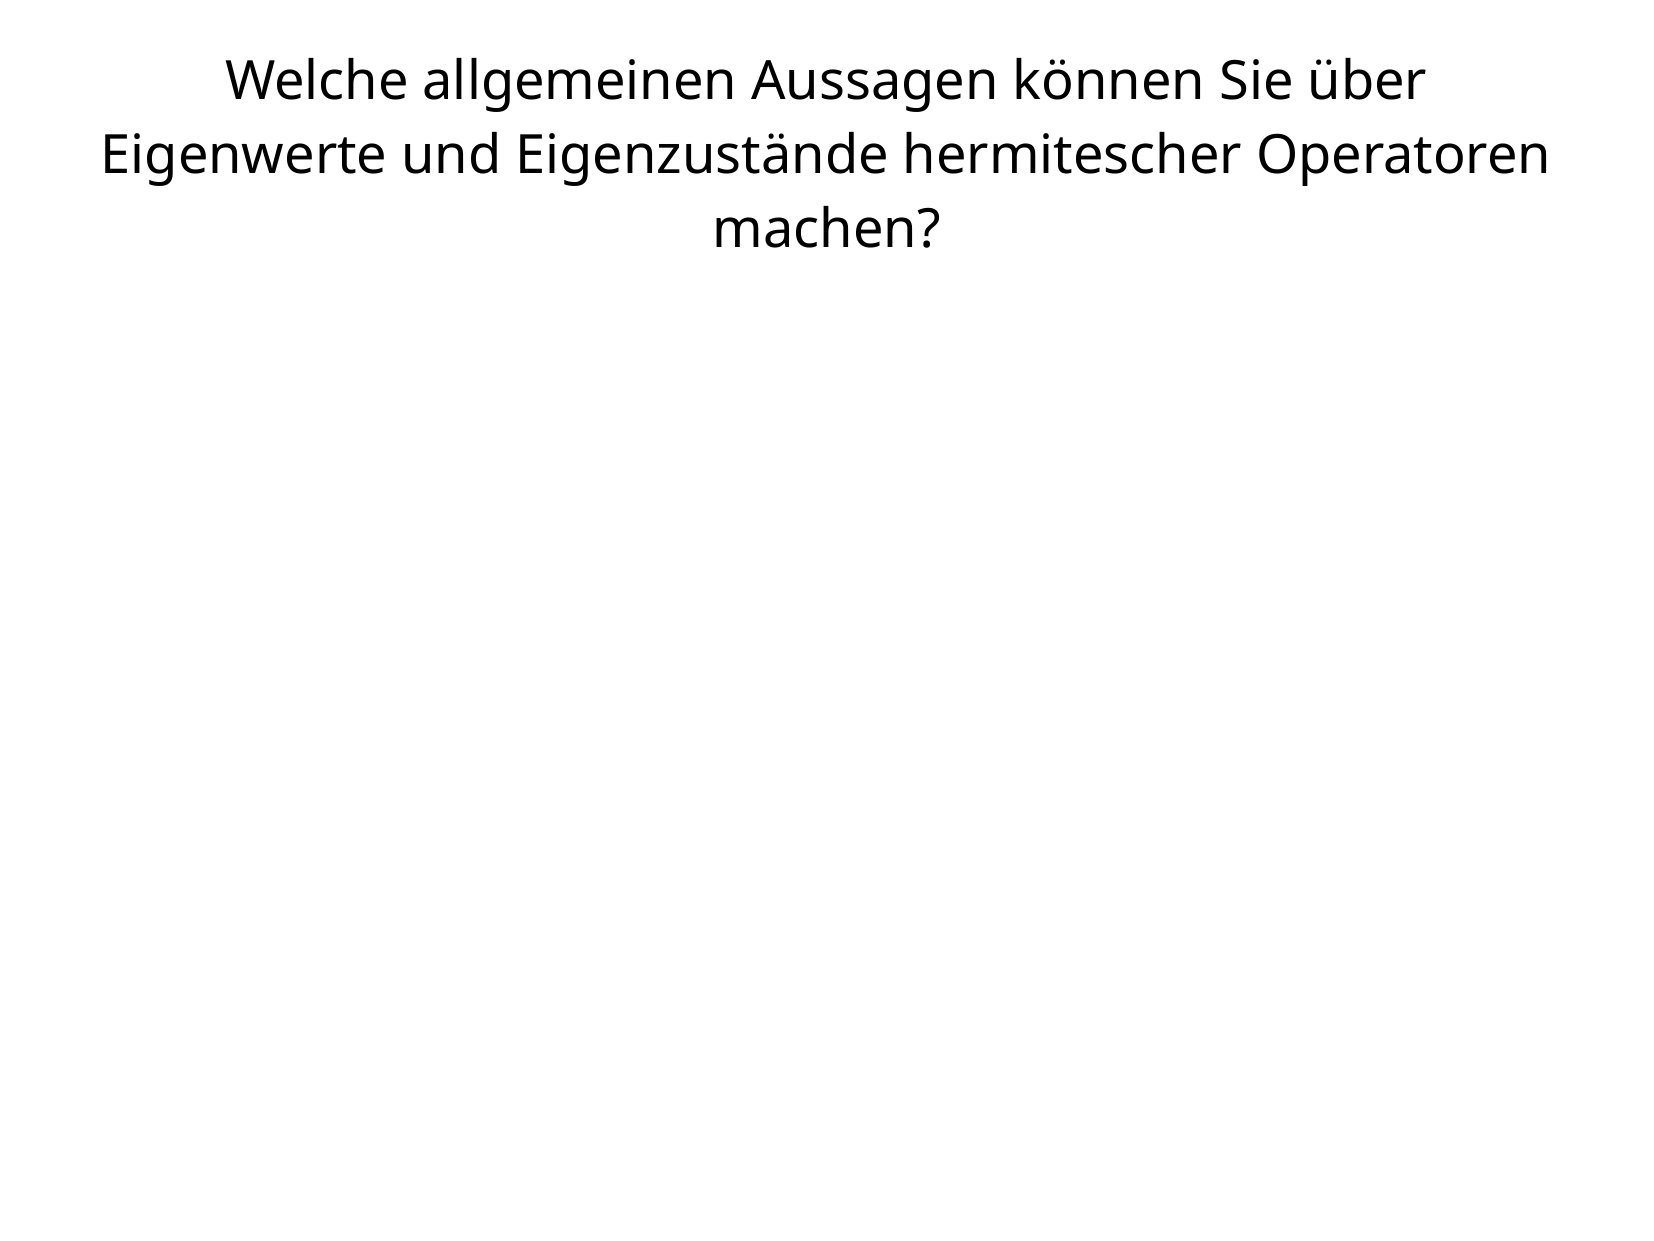

# Welche allgemeinen Aussagen können Sie über Eigenwerte und Eigenzustände hermitescher Operatoren machen?